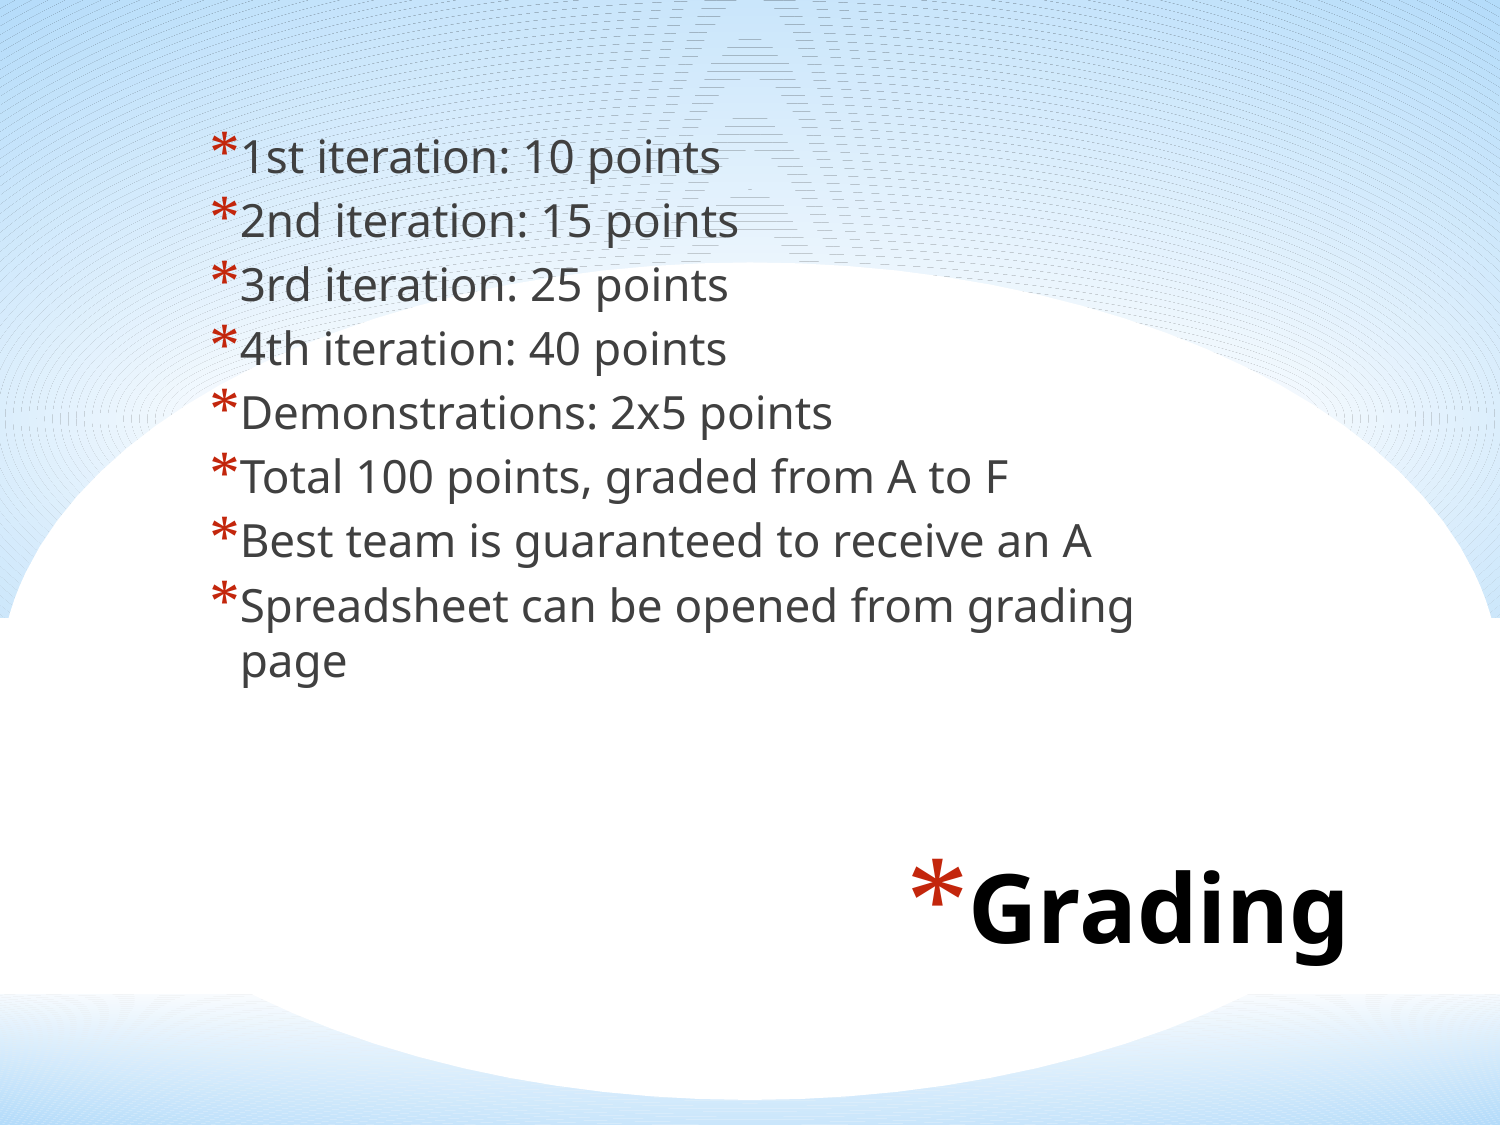

1st iteration: 10 points
2nd iteration: 15 points
3rd iteration: 25 points
4th iteration: 40 points
Demonstrations: 2x5 points
Total 100 points, graded from A to F
Best team is guaranteed to receive an A
Spreadsheet can be opened from grading page
# Grading